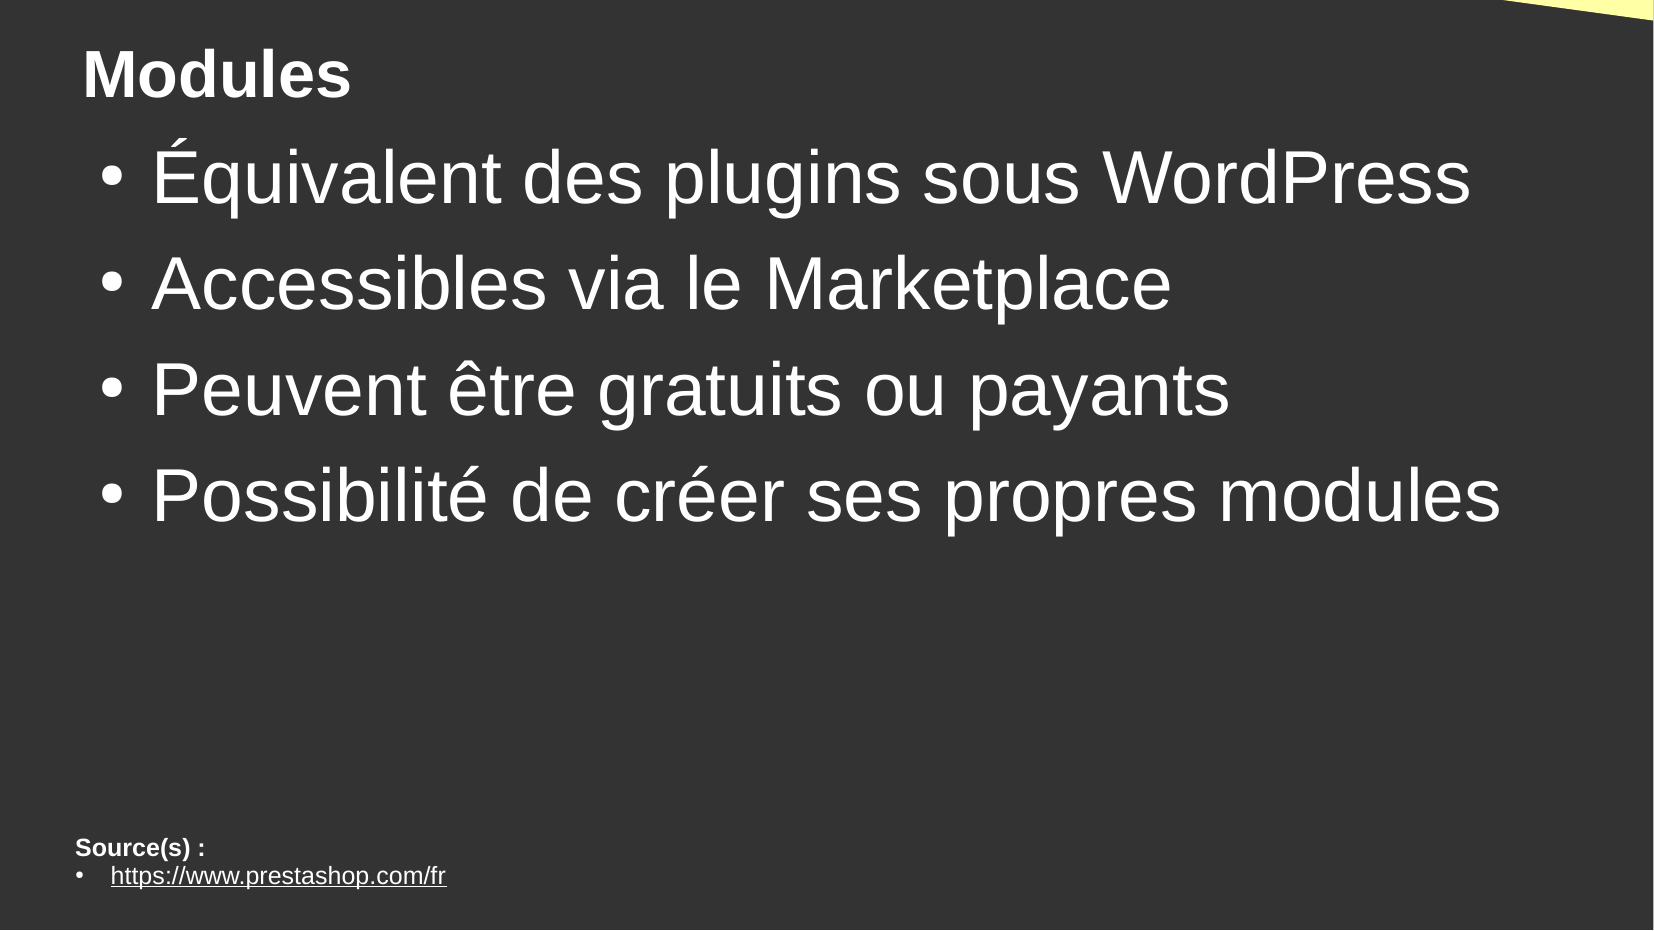

# Modules
Équivalent des plugins sous WordPress
Accessibles via le Marketplace
Peuvent être gratuits ou payants
Possibilité de créer ses propres modules
Source(s) :
https://www.prestashop.com/fr